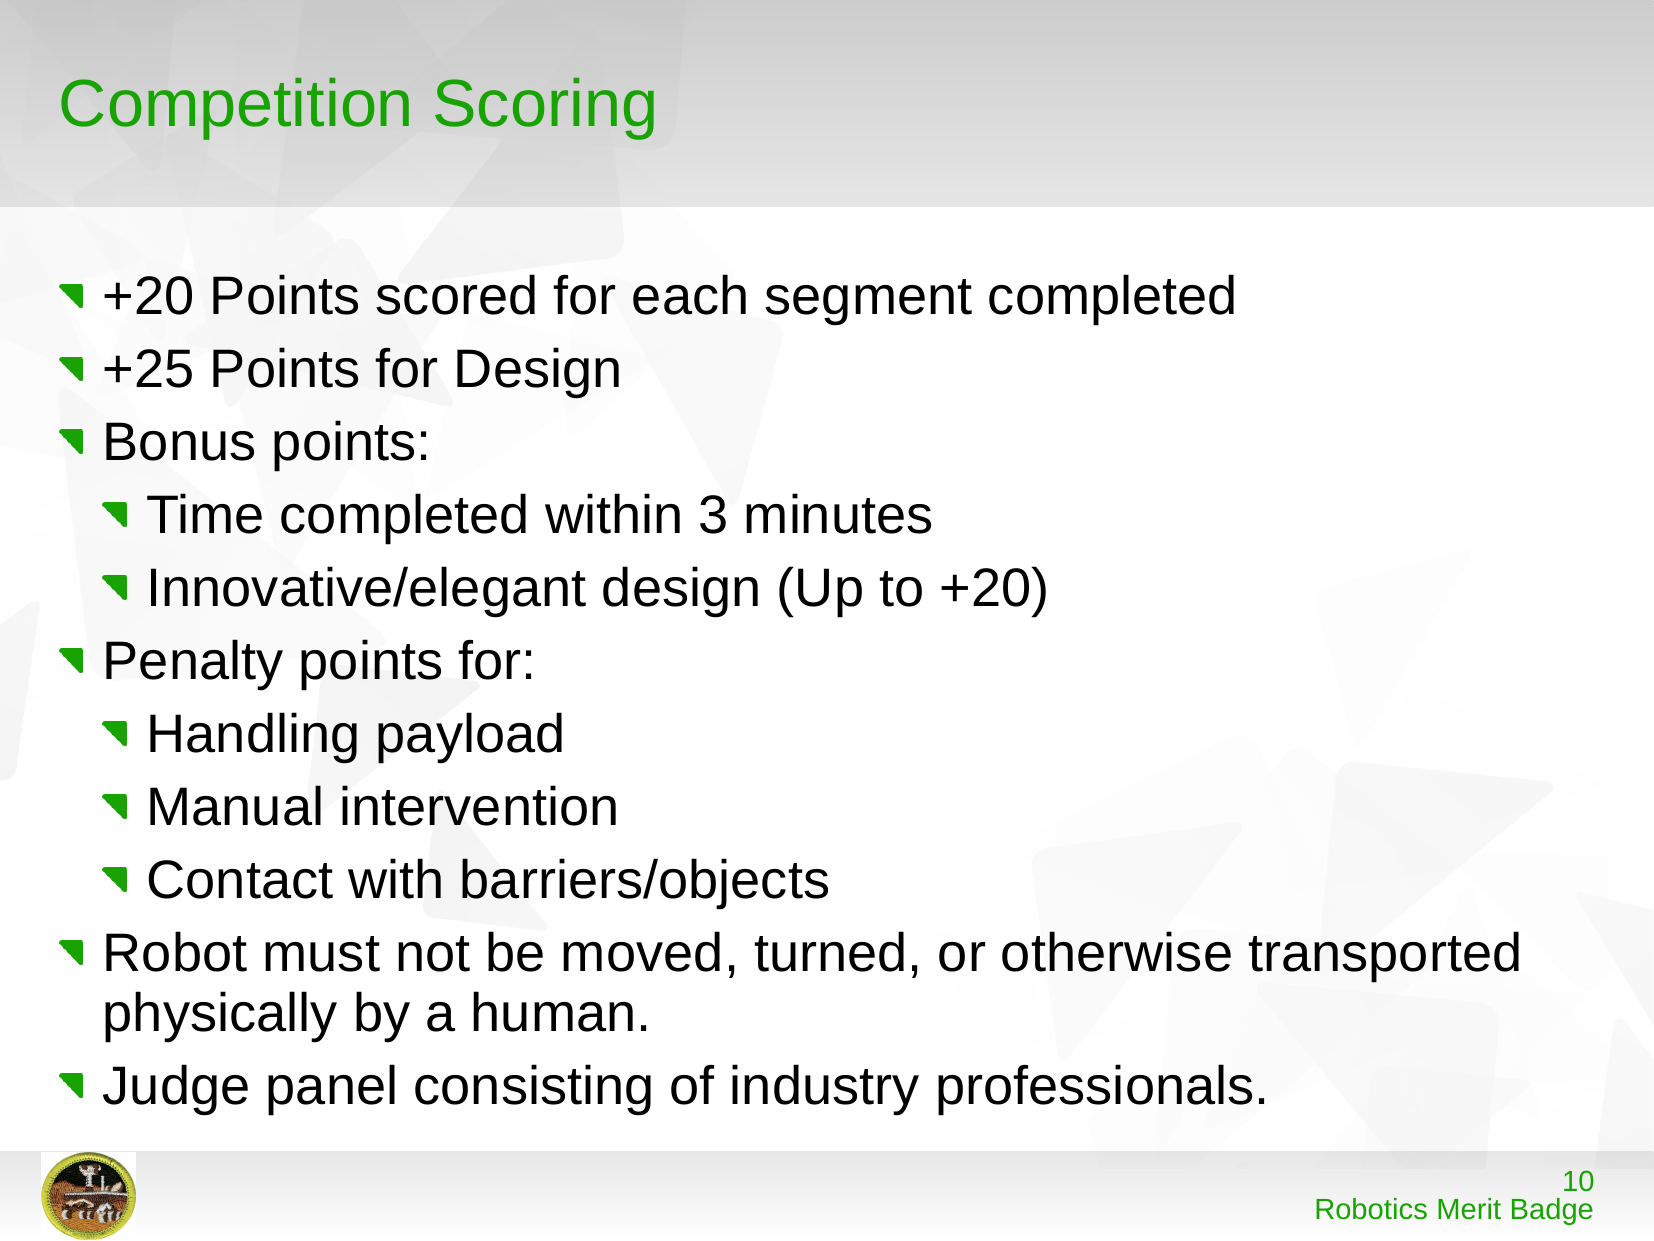

# Competition Scoring
+20 Points scored for each segment completed
+25 Points for Design
Bonus points:
Time completed within 3 minutes
Innovative/elegant design (Up to +20)
Penalty points for:
Handling payload
Manual intervention
Contact with barriers/objects
Robot must not be moved, turned, or otherwise transported physically by a human.
Judge panel consisting of industry professionals.
10
Robotics Merit Badge